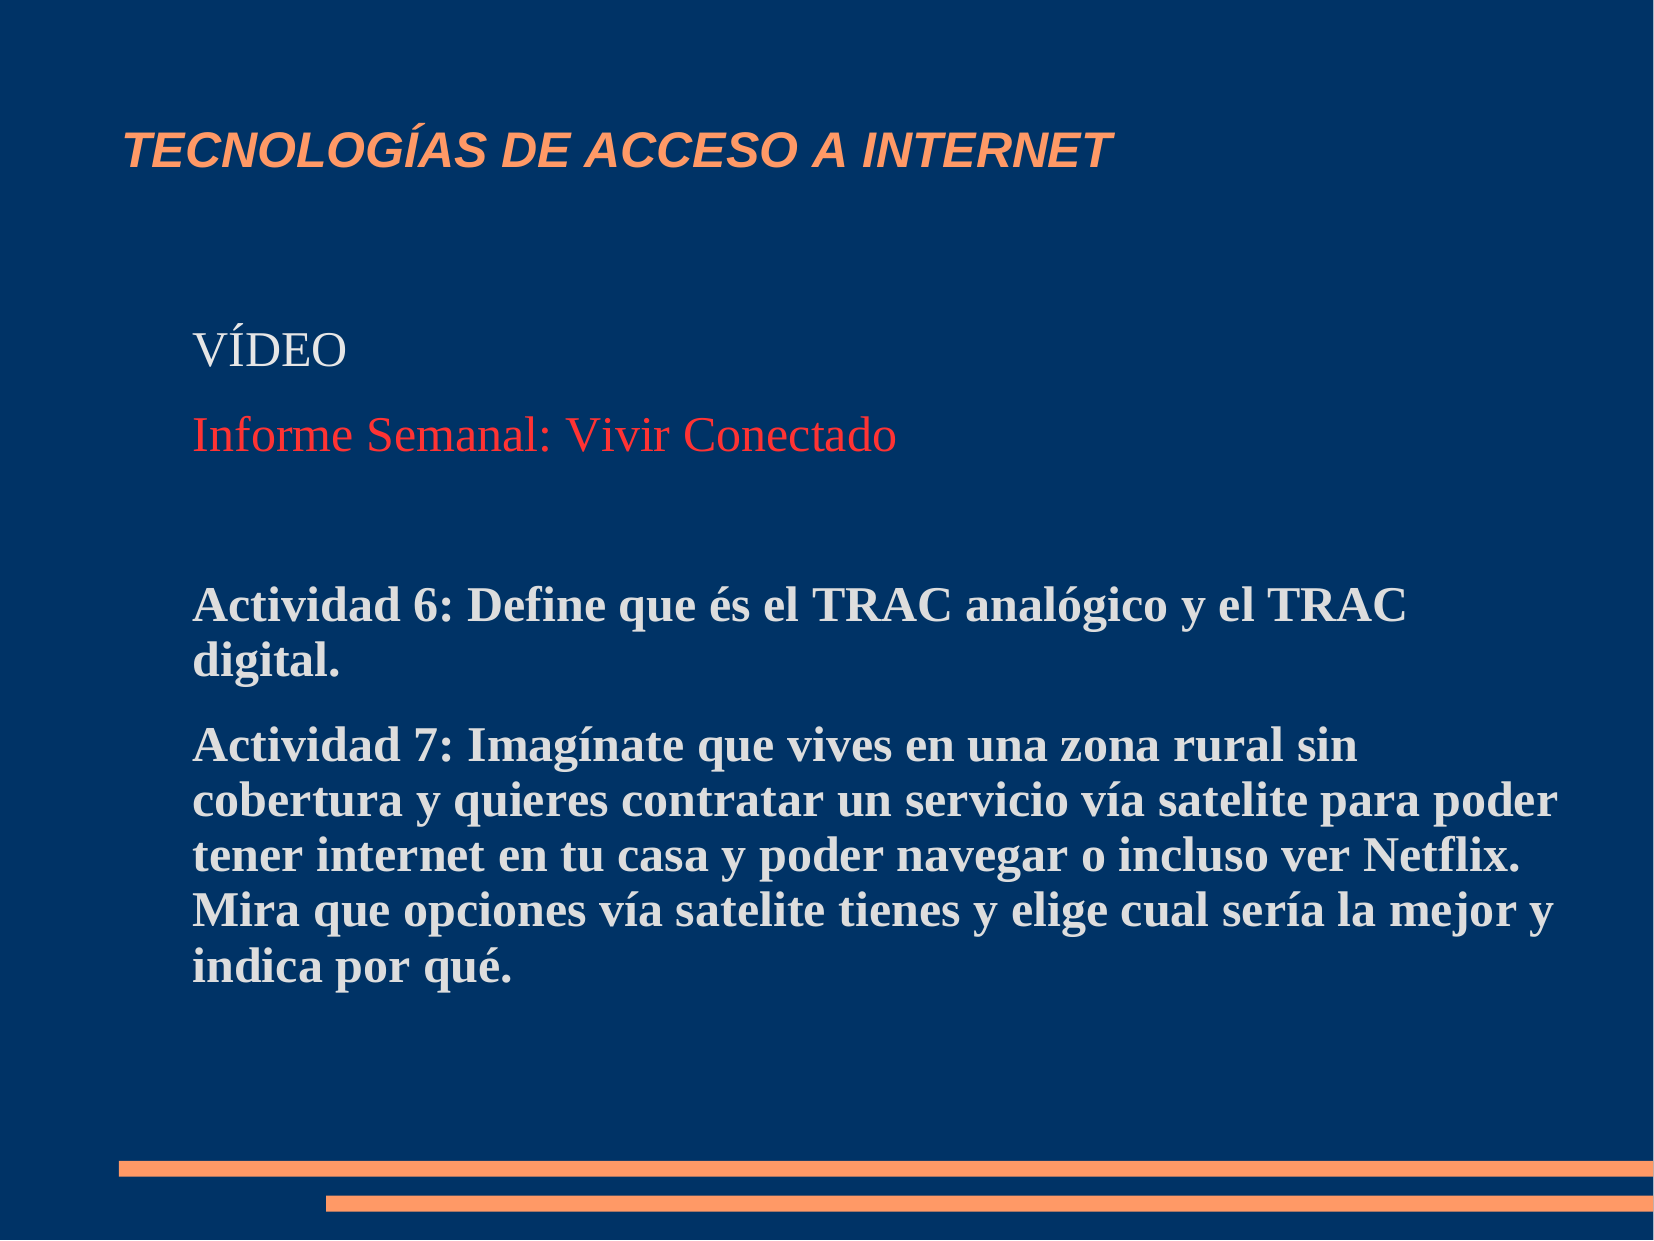

# TECNOLOGÍAS DE ACCESO A INTERNET
VÍDEO
Informe Semanal: Vivir Conectado
Actividad 6: Define que és el TRAC analógico y el TRAC digital.
Actividad 7: Imagínate que vives en una zona rural sin cobertura y quieres contratar un servicio vía satelite para poder tener internet en tu casa y poder navegar o incluso ver Netflix. Mira que opciones vía satelite tienes y elige cual sería la mejor y indica por qué.